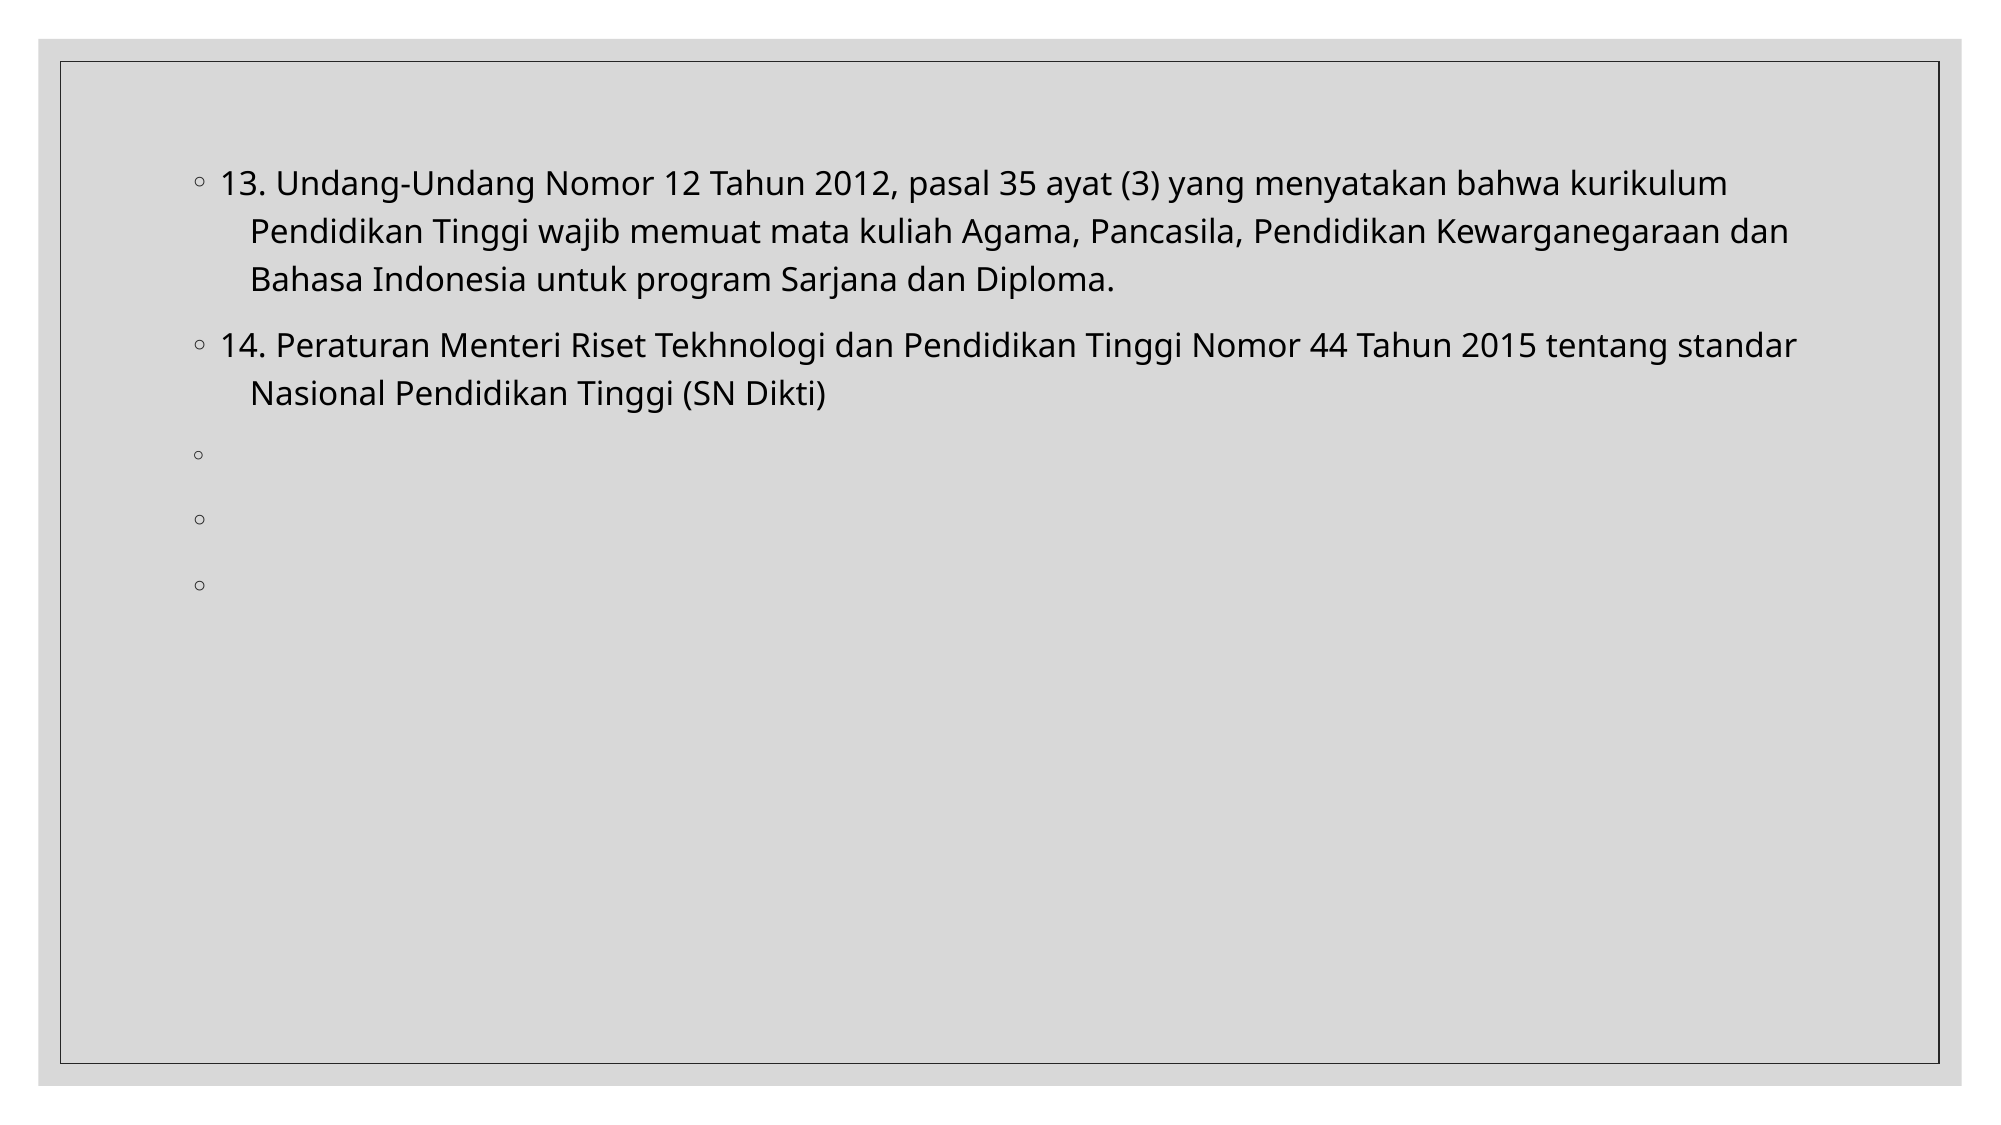

# 13. Undang-Undang Nomor 12 Tahun 2012, pasal 35 ayat (3) yang menyatakan bahwa kurikulum Pendidikan Tinggi wajib memuat mata kuliah Agama, Pancasila, Pendidikan Kewarganegaraan dan Bahasa Indonesia untuk program Sarjana dan Diploma.
14. Peraturan Menteri Riset Tekhnologi dan Pendidikan Tinggi Nomor 44 Tahun 2015 tentang standar Nasional Pendidikan Tinggi (SN Dikti)